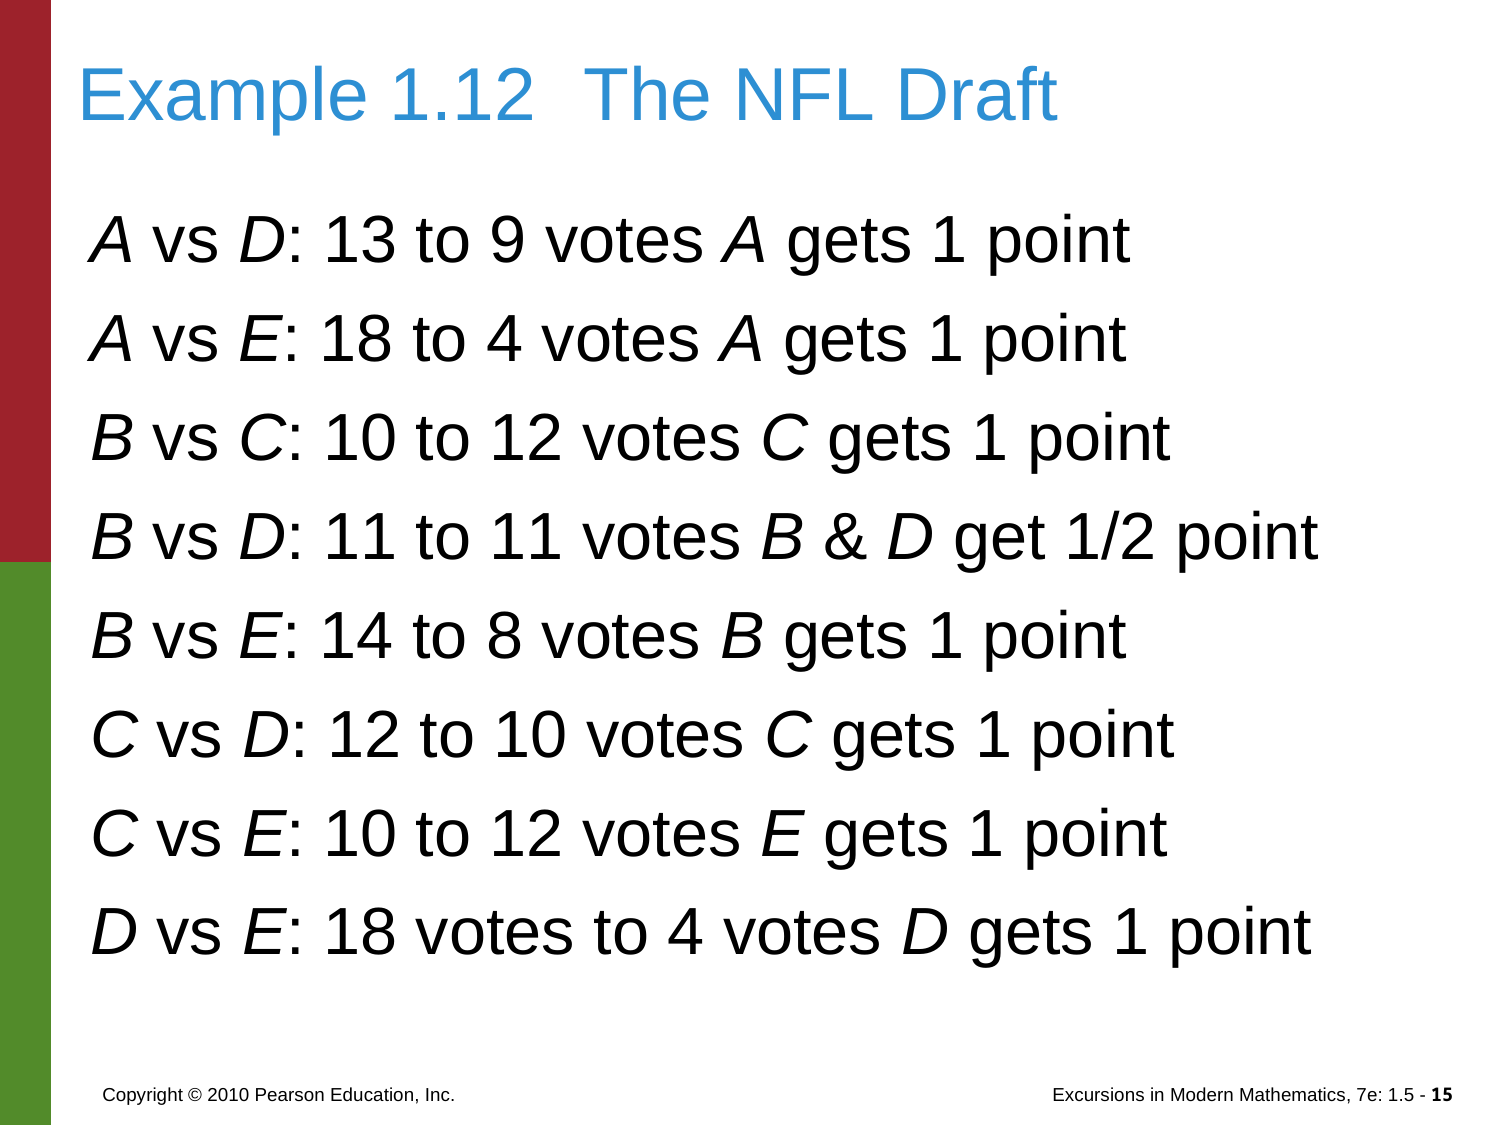

Example 1.12	The NFL Draft
# A vs D: 13 to 9 votes A gets 1 point
A vs E: 18 to 4 votes A gets 1 point
B vs C: 10 to 12 votes C gets 1 point
B vs D: 11 to 11 votes B & D get 1/2 point
B vs E: 14 to 8 votes B gets 1 point
C vs D: 12 to 10 votes C gets 1 point
C vs E: 10 to 12 votes E gets 1 point
D vs E: 18 votes to 4 votes D gets 1 point